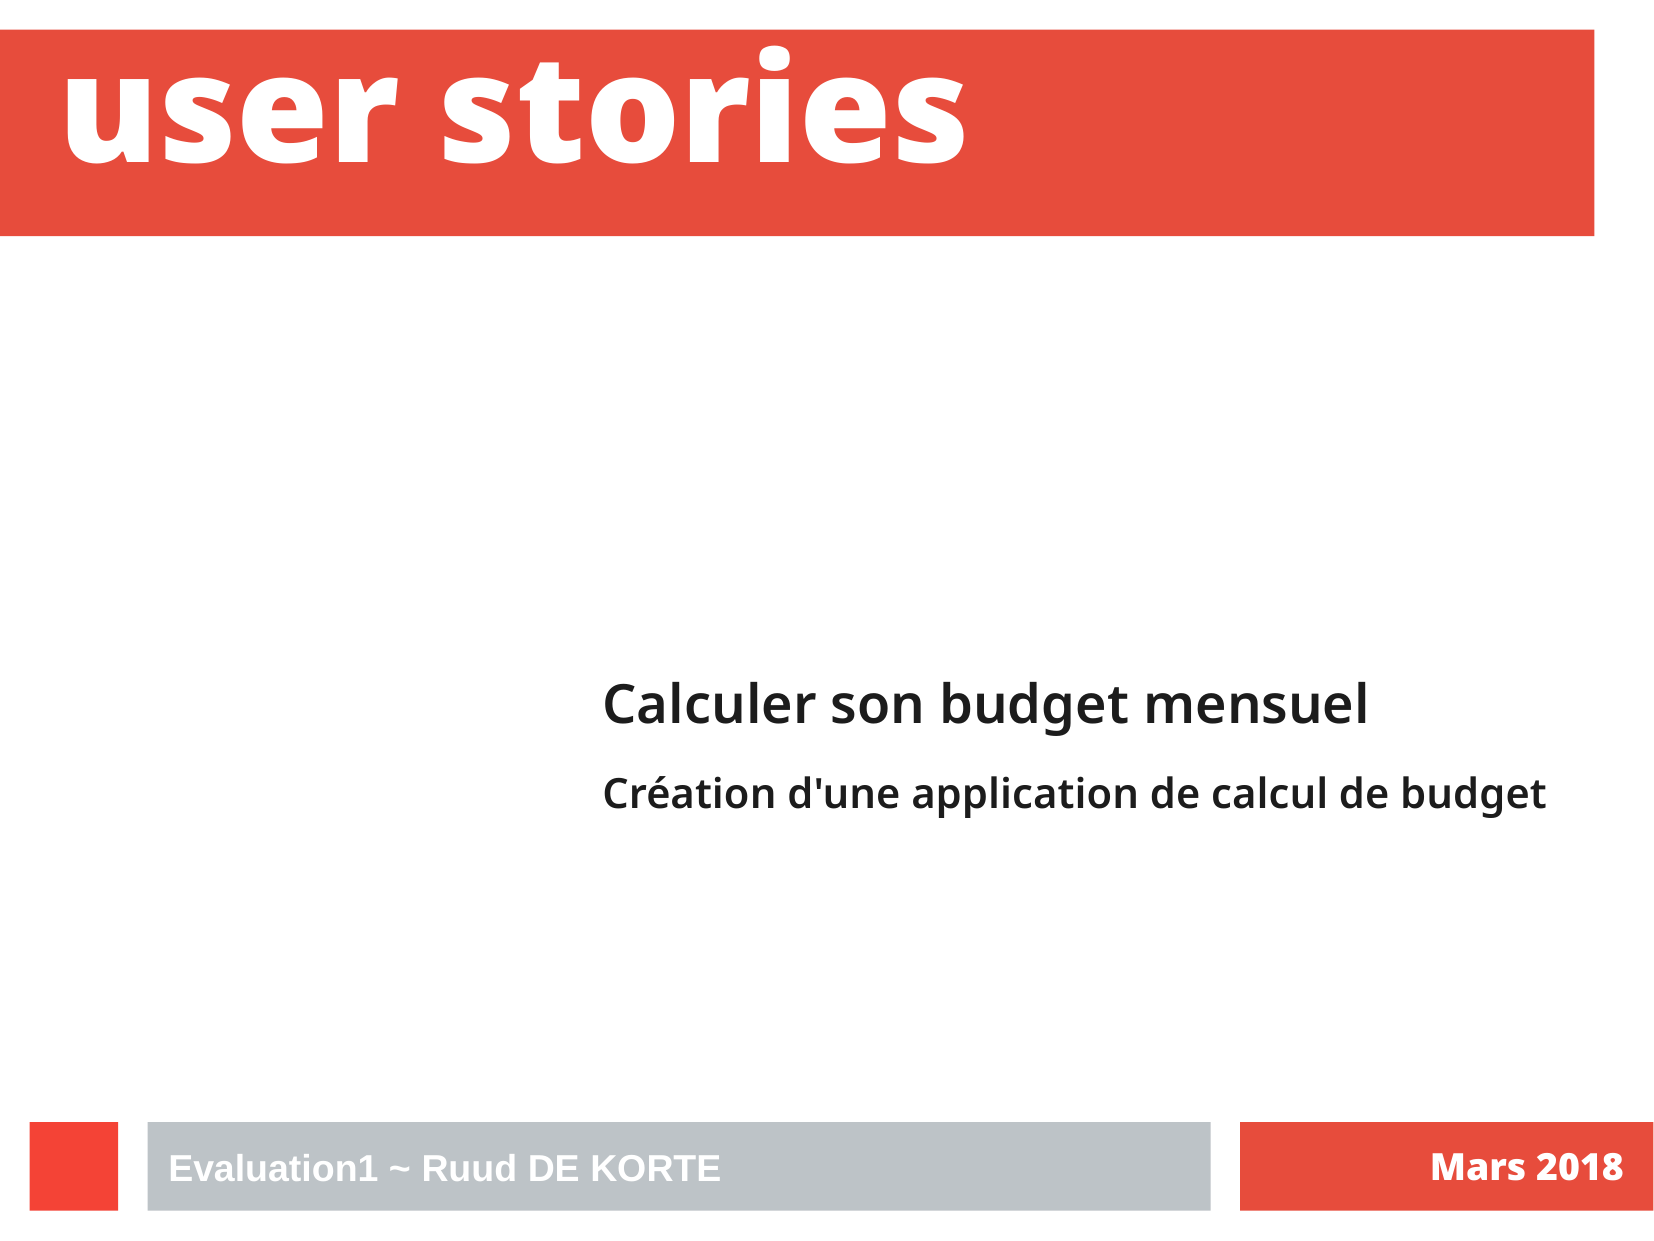

# user stories
Calculer son budget mensuel
Création d'une application de calcul de budget
Mars 2018
Evaluation1 ~ Ruud DE KORTE